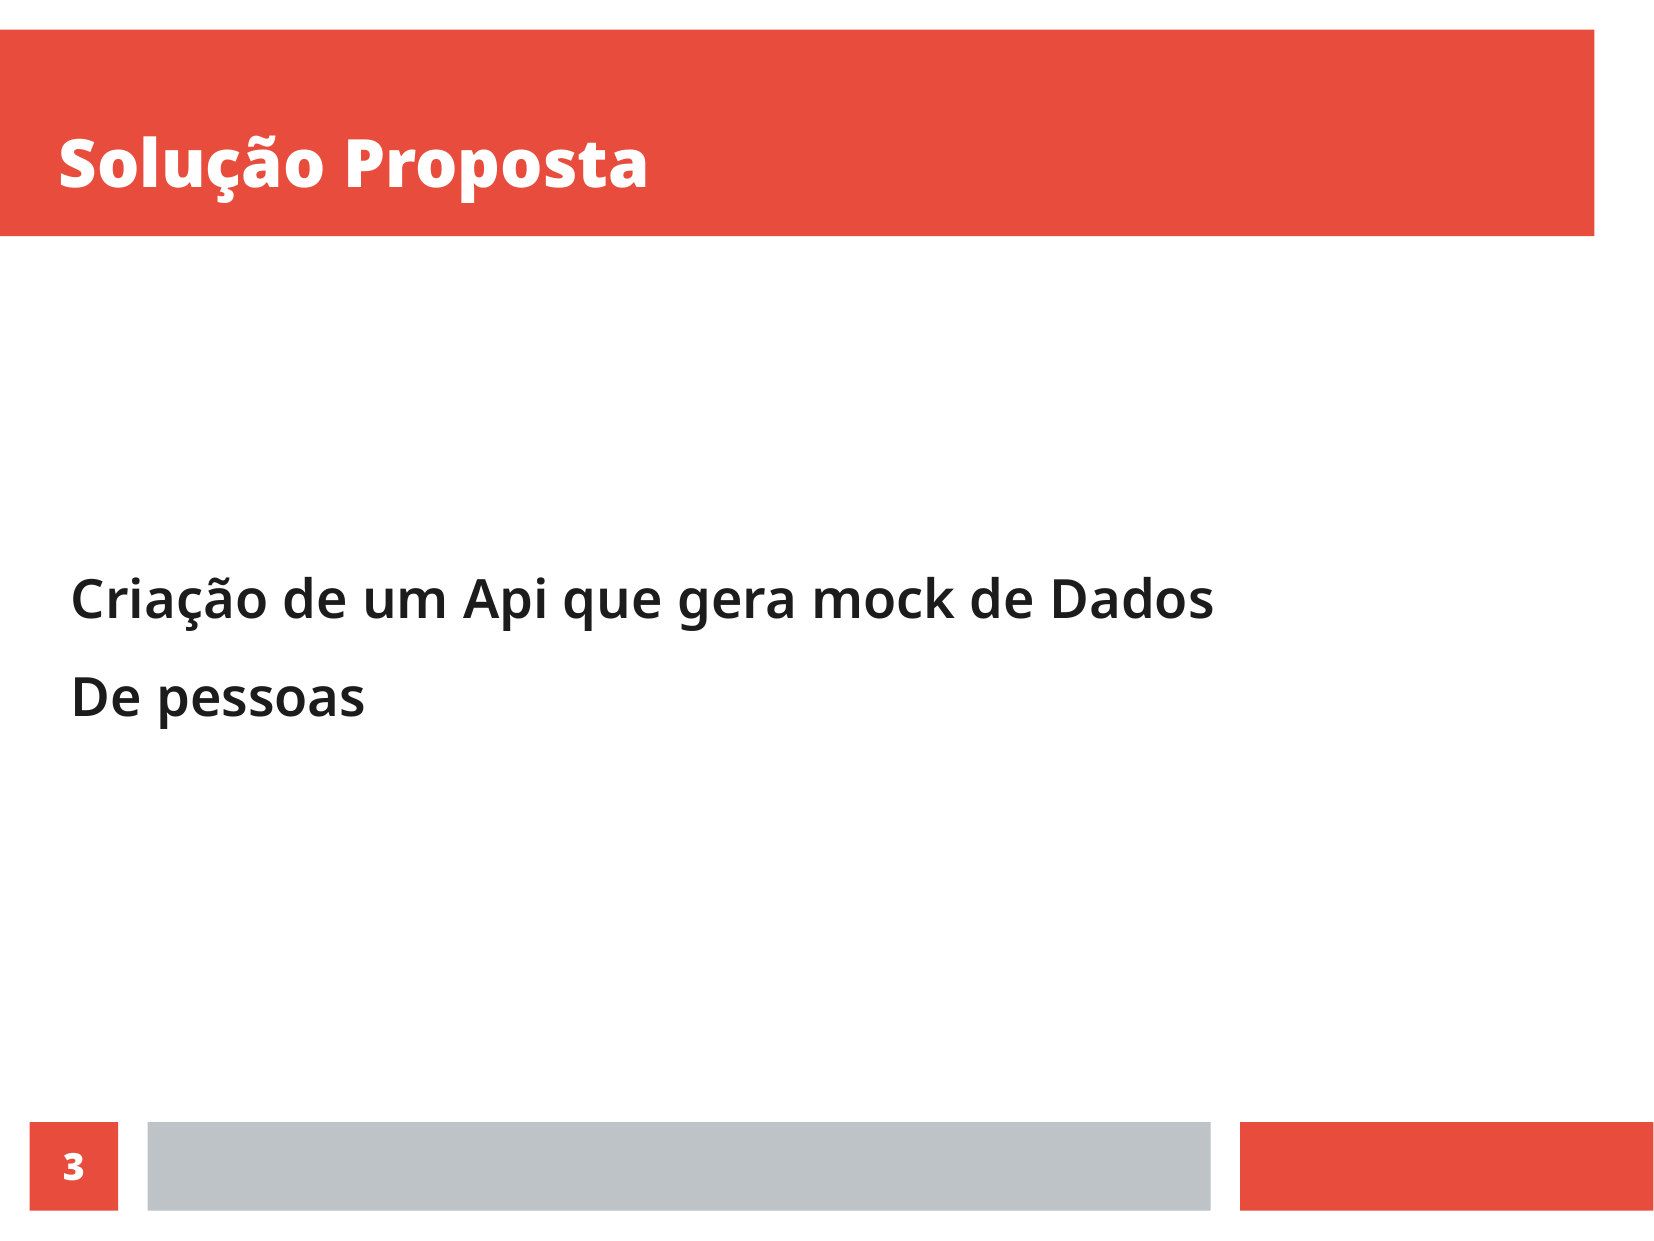

# Solução Proposta
Criação de um Api que gera mock de Dados
De pessoas
3